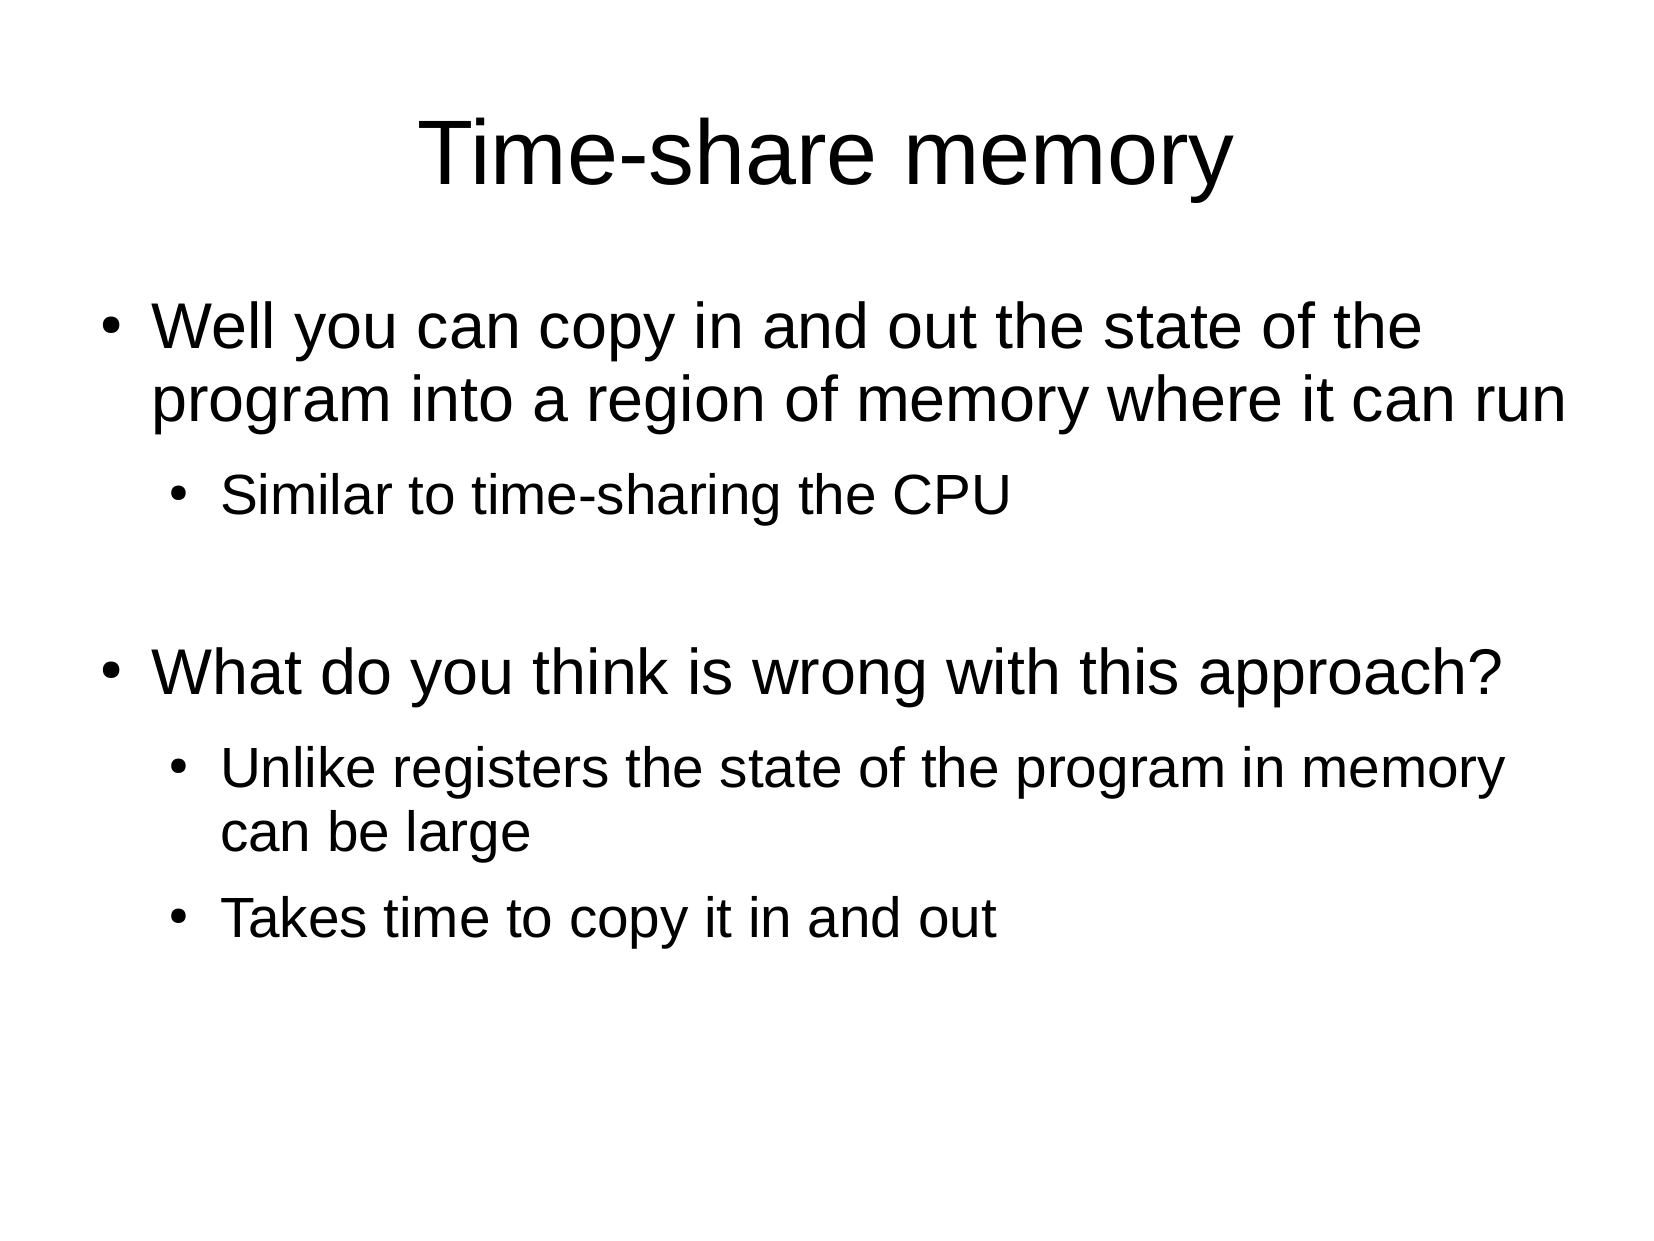

# Time-share memory
Well you can copy in and out the state of the program into a region of memory where it can run
Similar to time-sharing the CPU
What do you think is wrong with this approach?
Unlike registers the state of the program in memory can be large
Takes time to copy it in and out